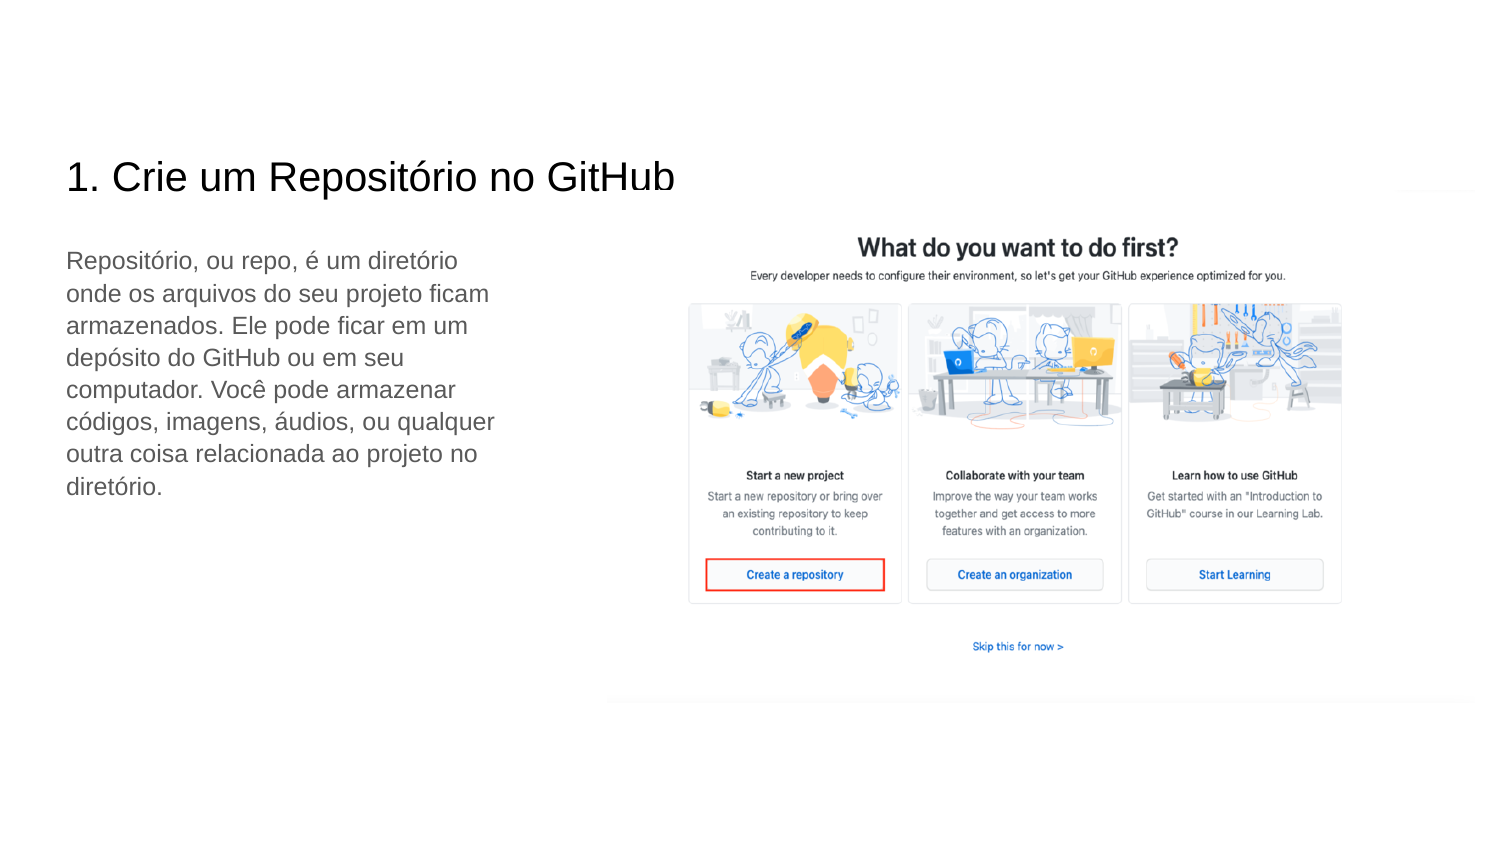

# 1. Crie um Repositório no GitHub
Repositório, ou repo, é um diretório onde os arquivos do seu projeto ficam armazenados. Ele pode ficar em um depósito do GitHub ou em seu computador. Você pode armazenar códigos, imagens, áudios, ou qualquer outra coisa relacionada ao projeto no diretório.